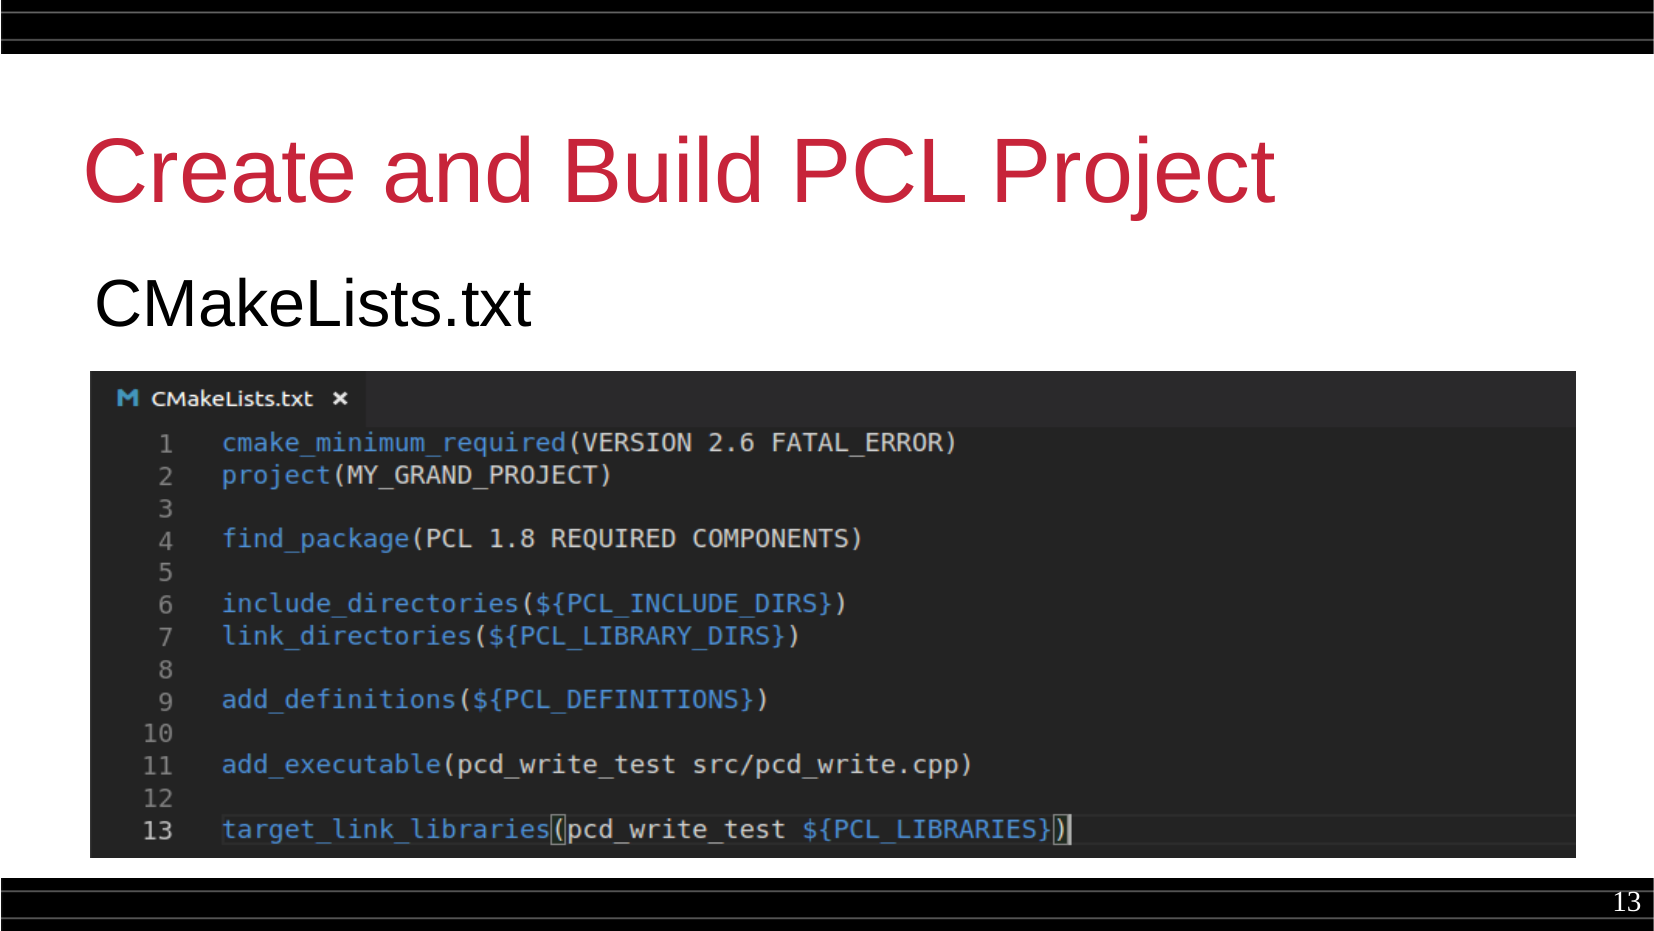

# Create and Build PCL Project
CMakeLists.txt